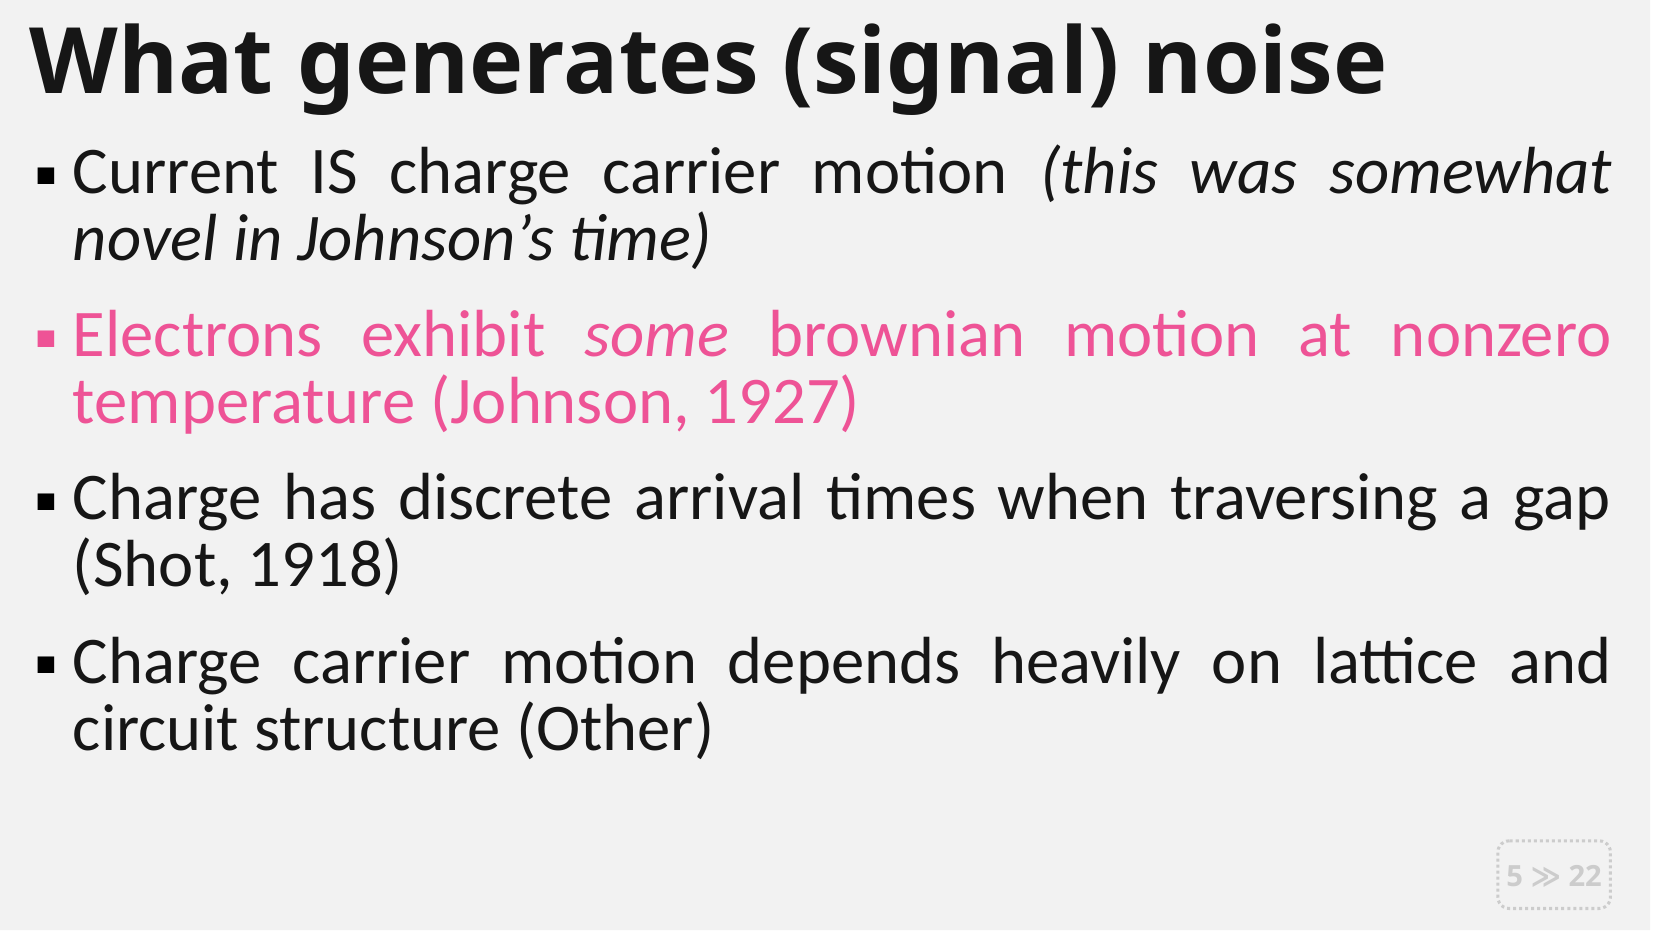

# What generates (signal) noise
Current IS charge carrier motion (this was somewhat novel in Johnson’s time)
Electrons exhibit some brownian motion at nonzero temperature (Johnson, 1927)
Charge has discrete arrival times when traversing a gap (Shot, 1918)
Charge carrier motion depends heavily on lattice and circuit structure (Other)